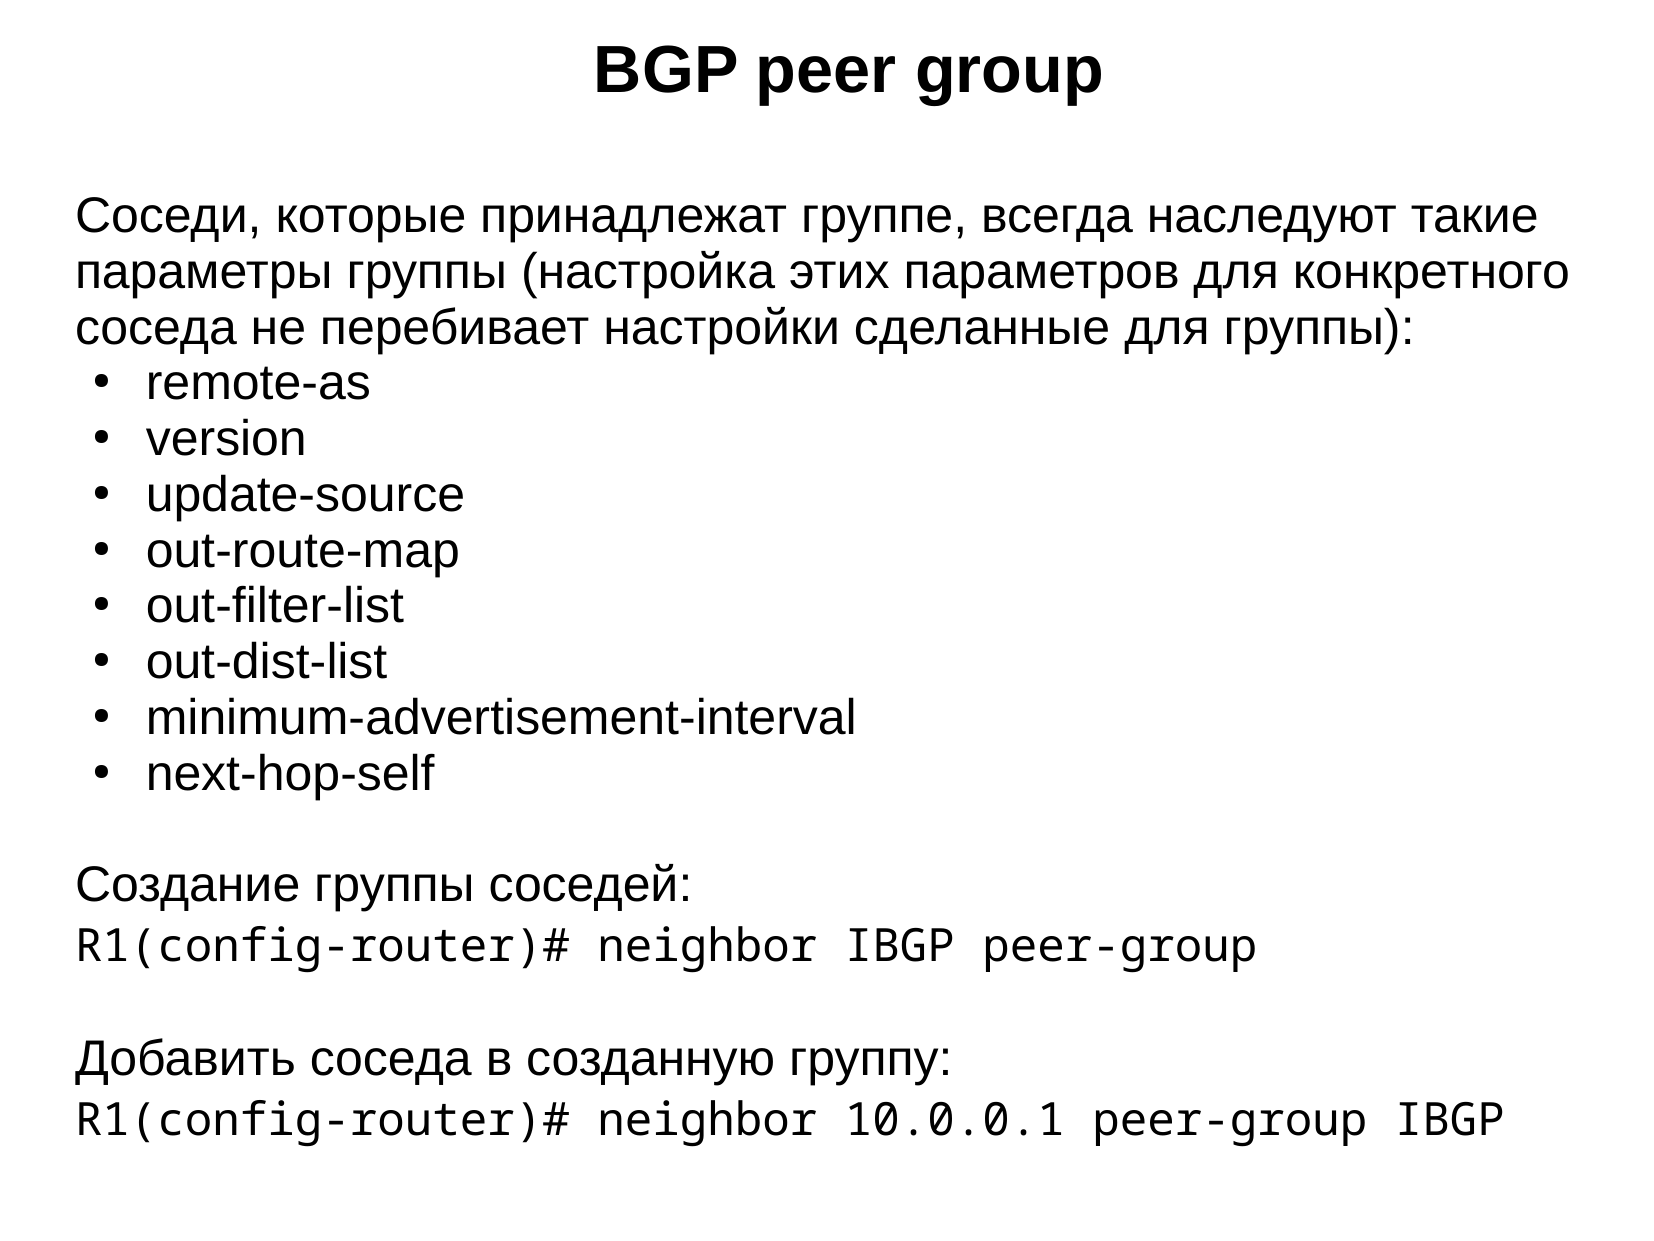

BGP peer group
# Соседи, которые принадлежат группе, всегда наследуют такие параметры группы (настройка этих параметров для конкретного соседа не перебивает настройки сделанные для группы):
remote-as
version
update-source
out-route-map
out-filter-list
out-dist-list
minimum-advertisement-interval
next-hop-self
Создание группы соседей:
R1(config-router)# neighbor IBGP peer-group
Добавить соседа в созданную группу:
R1(config-router)# neighbor 10.0.0.1 peer-group IBGP